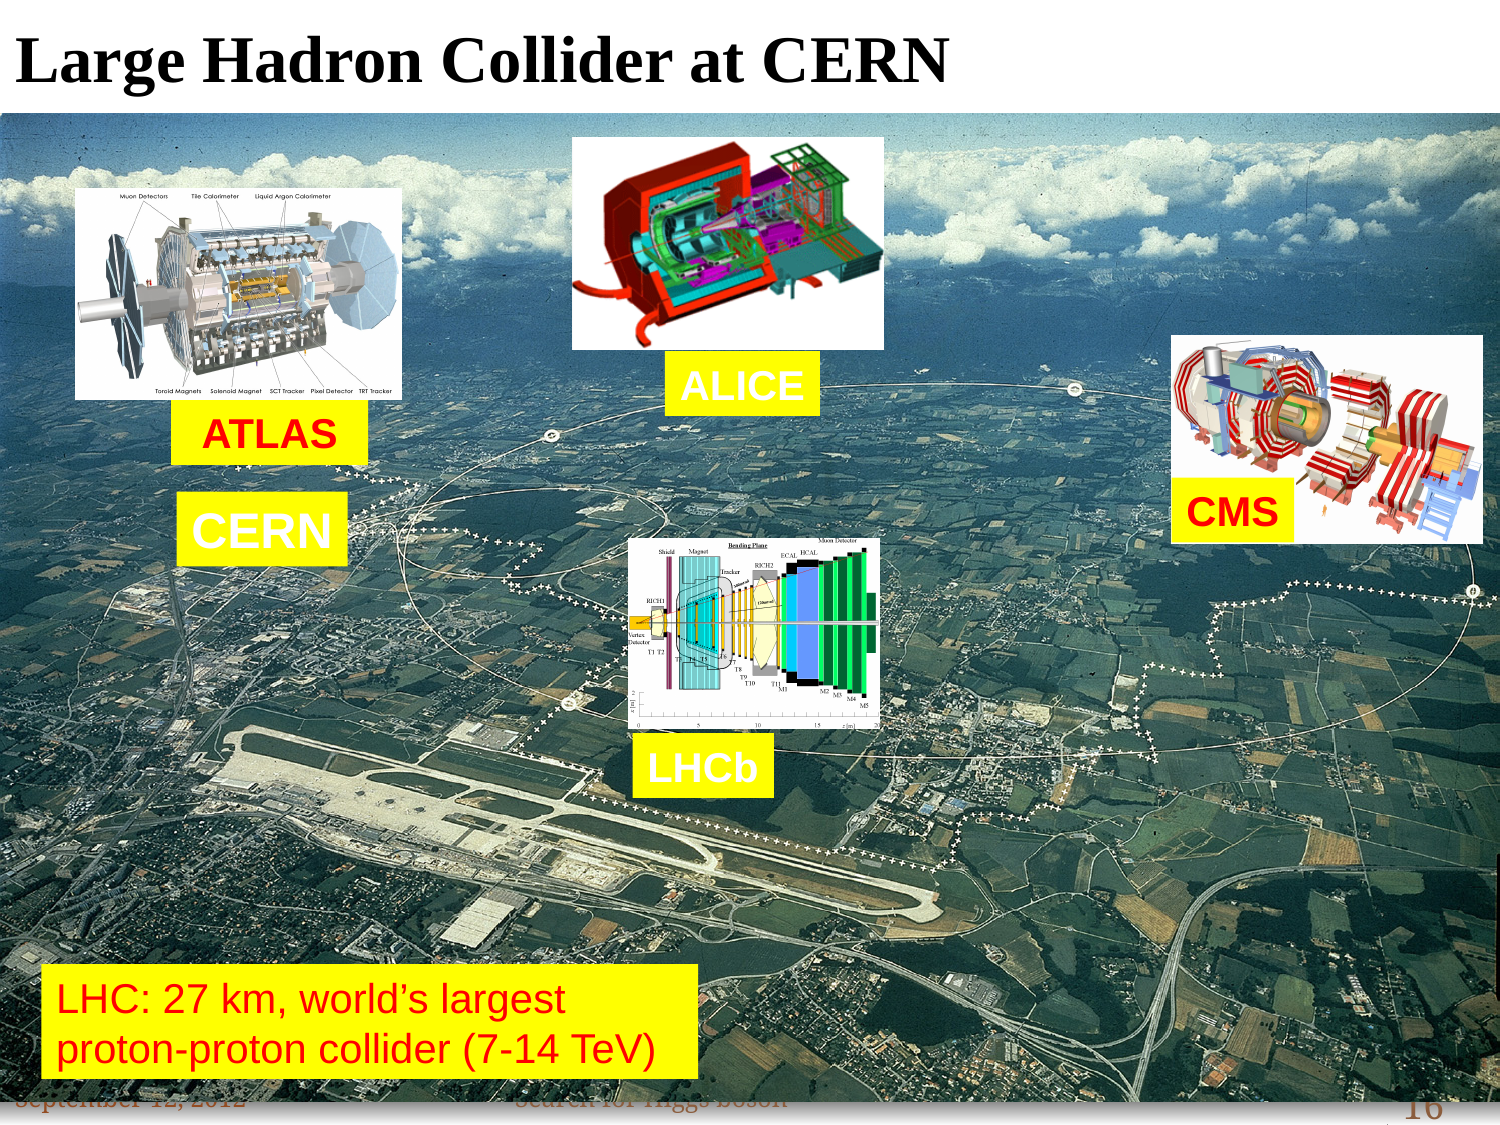

# Large Hadron Collider at CERN
ALICE
ATLAS
CMS
CERN
LHCb
LHC: 27 km, world’s largest proton-proton collider (7-14 TeV)
September 12, 2012
Search for Higgs boson